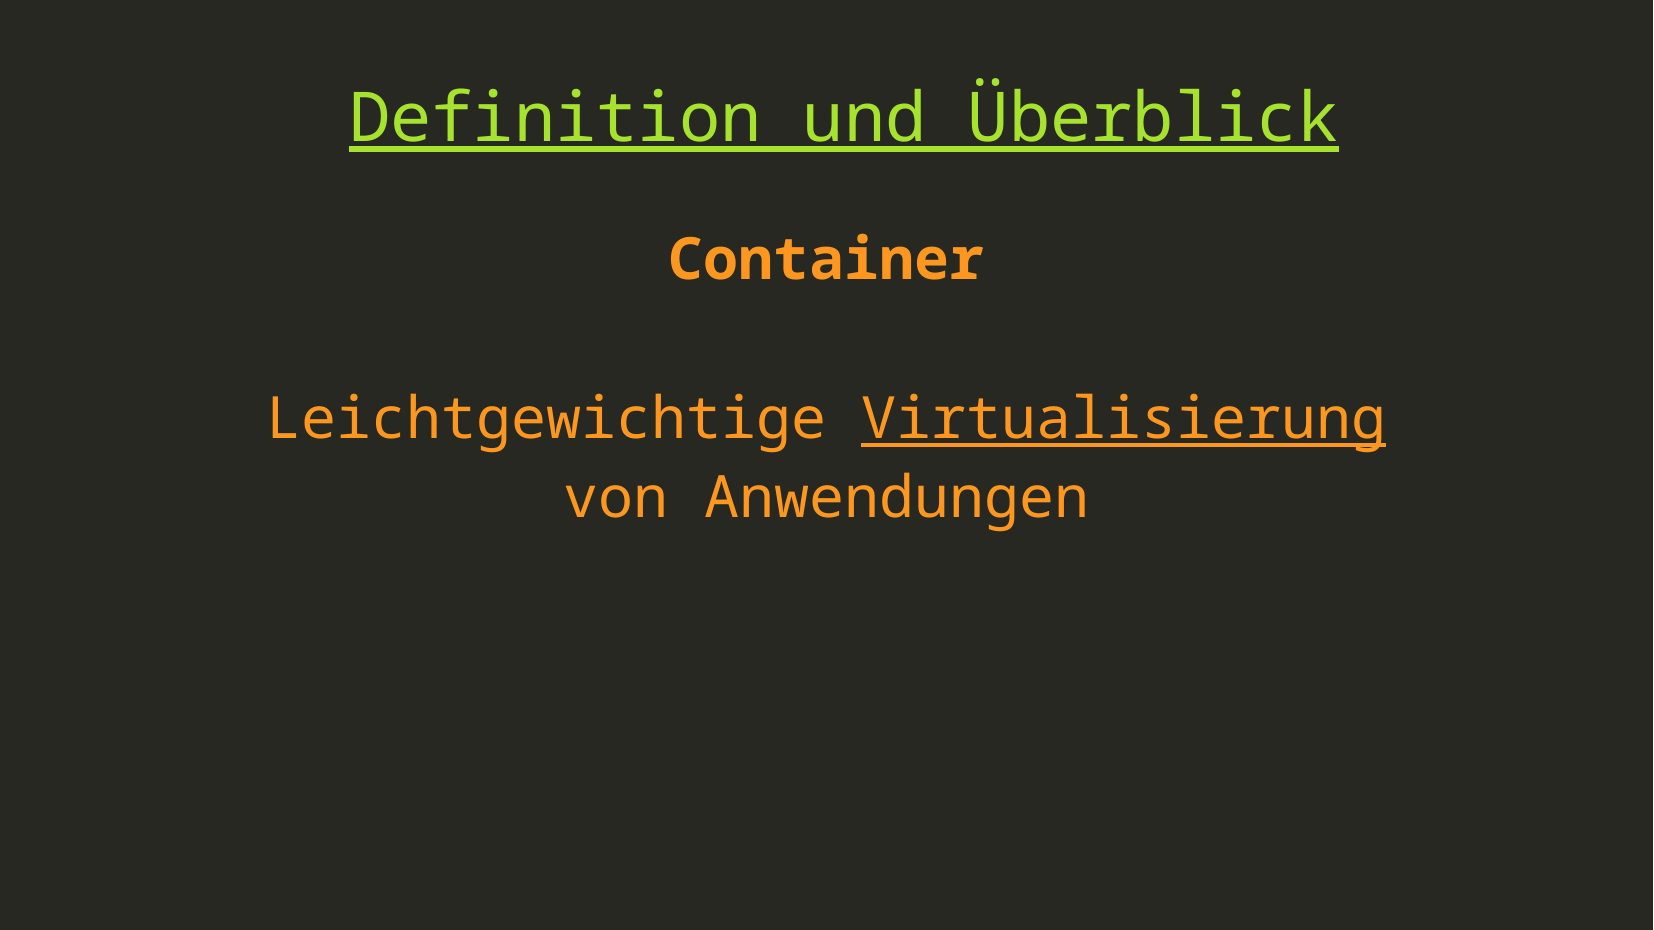

# Definition und Überblick
Container
Leichtgewichtige Virtualisierung
von Anwendungen